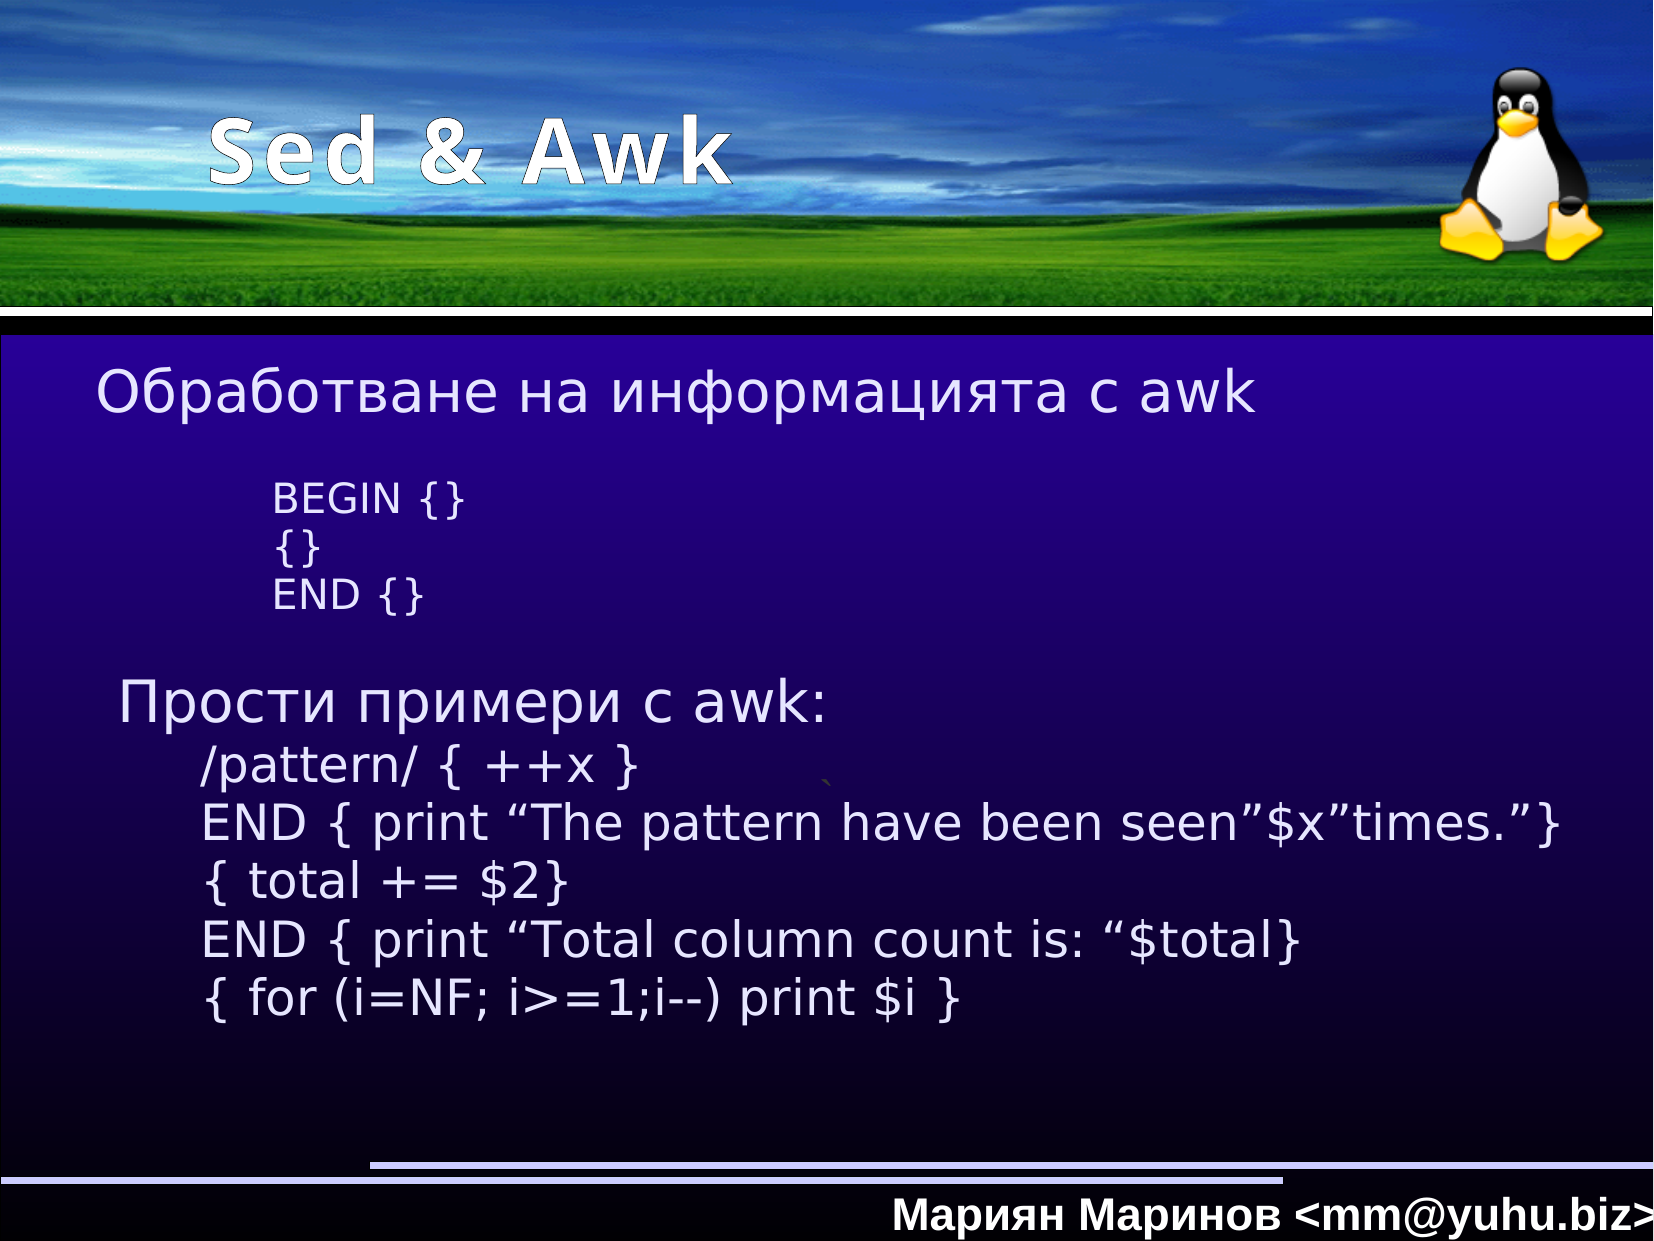

# Sed & Awk
`
Обработване на информацията с awk
BEGIN {}
{}
END {}
Прости примери с awk:
/pattern/ { ++x }
END { print “The pattern have been seen”$x”times.”}
{ total += $2}
END { print “Total column count is: “$total}
{ for (i=NF; i>=1;i--) print $i }
Мариян Маринов <mm@yuhu.biz>